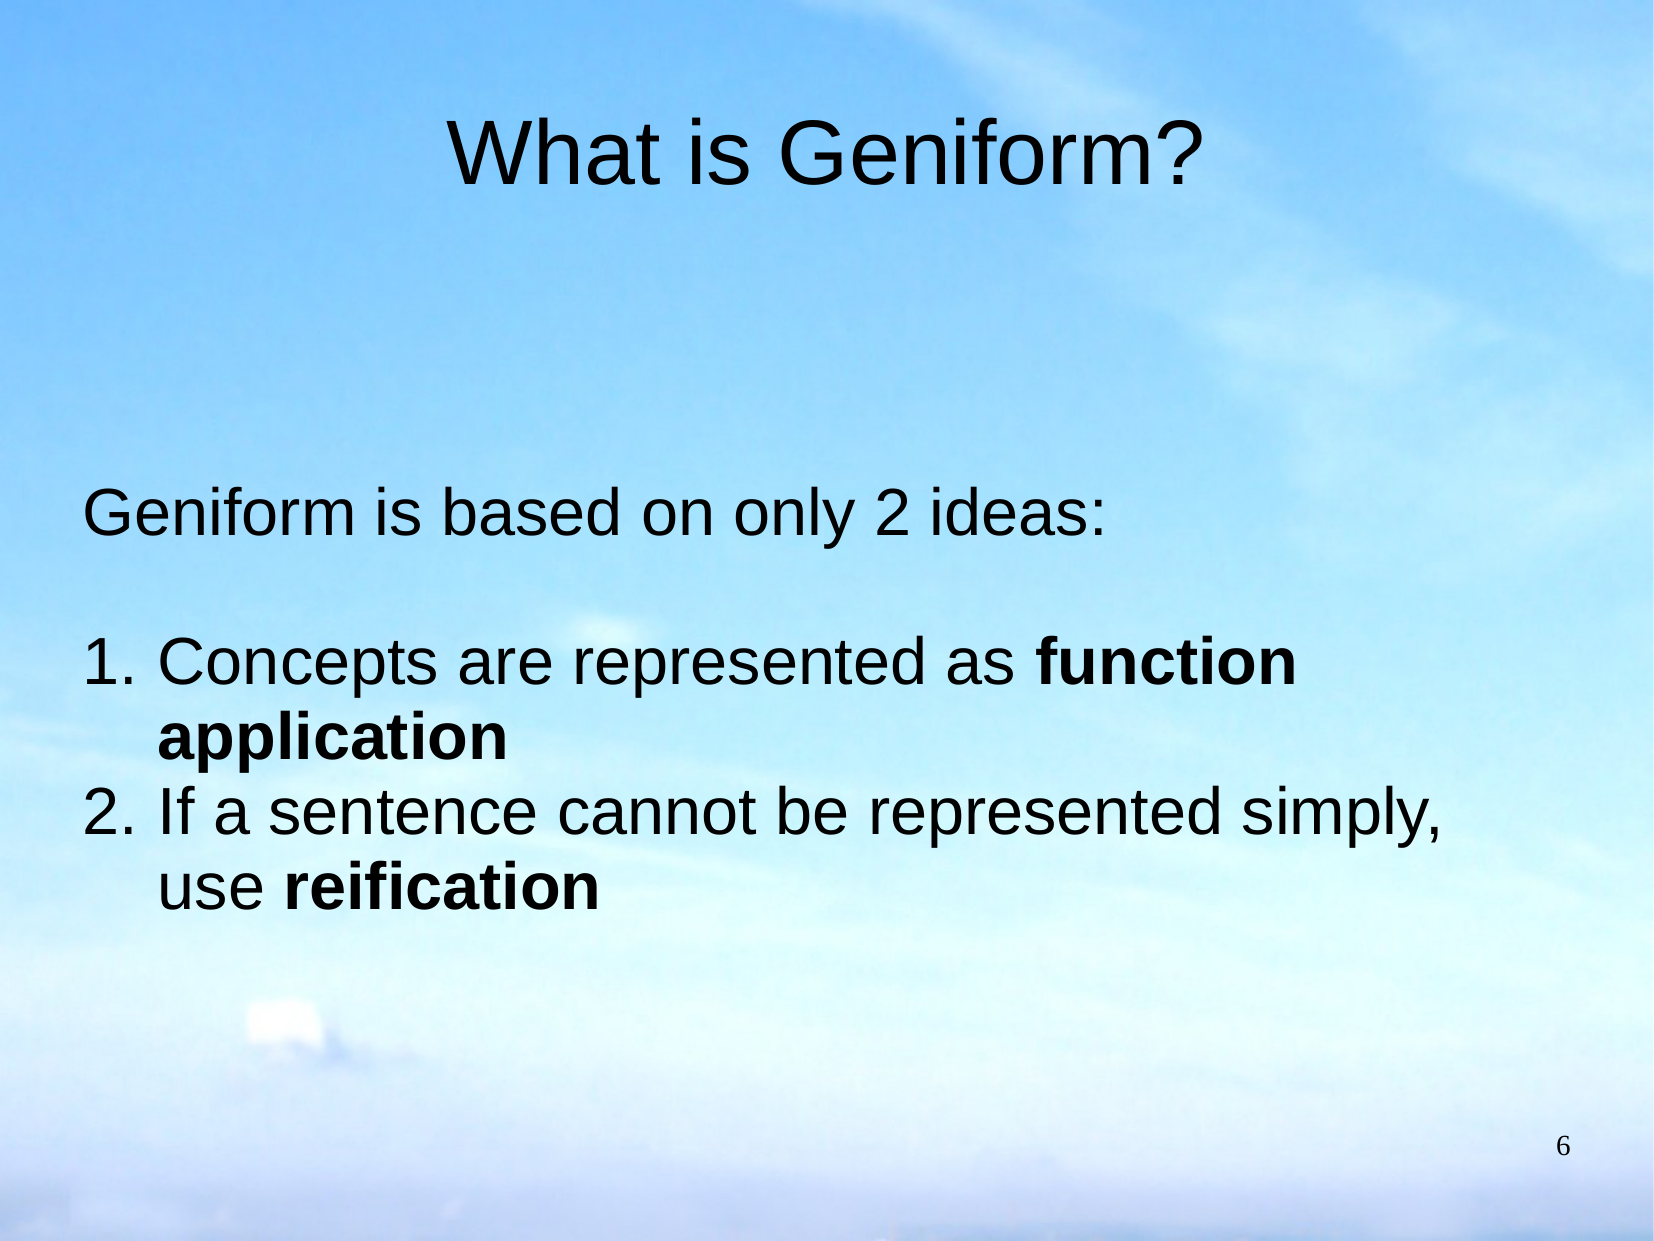

# What is Geniform?
Geniform is based on only 2 ideas:
Concepts are represented as function application
If a sentence cannot be represented simply, use reification
6